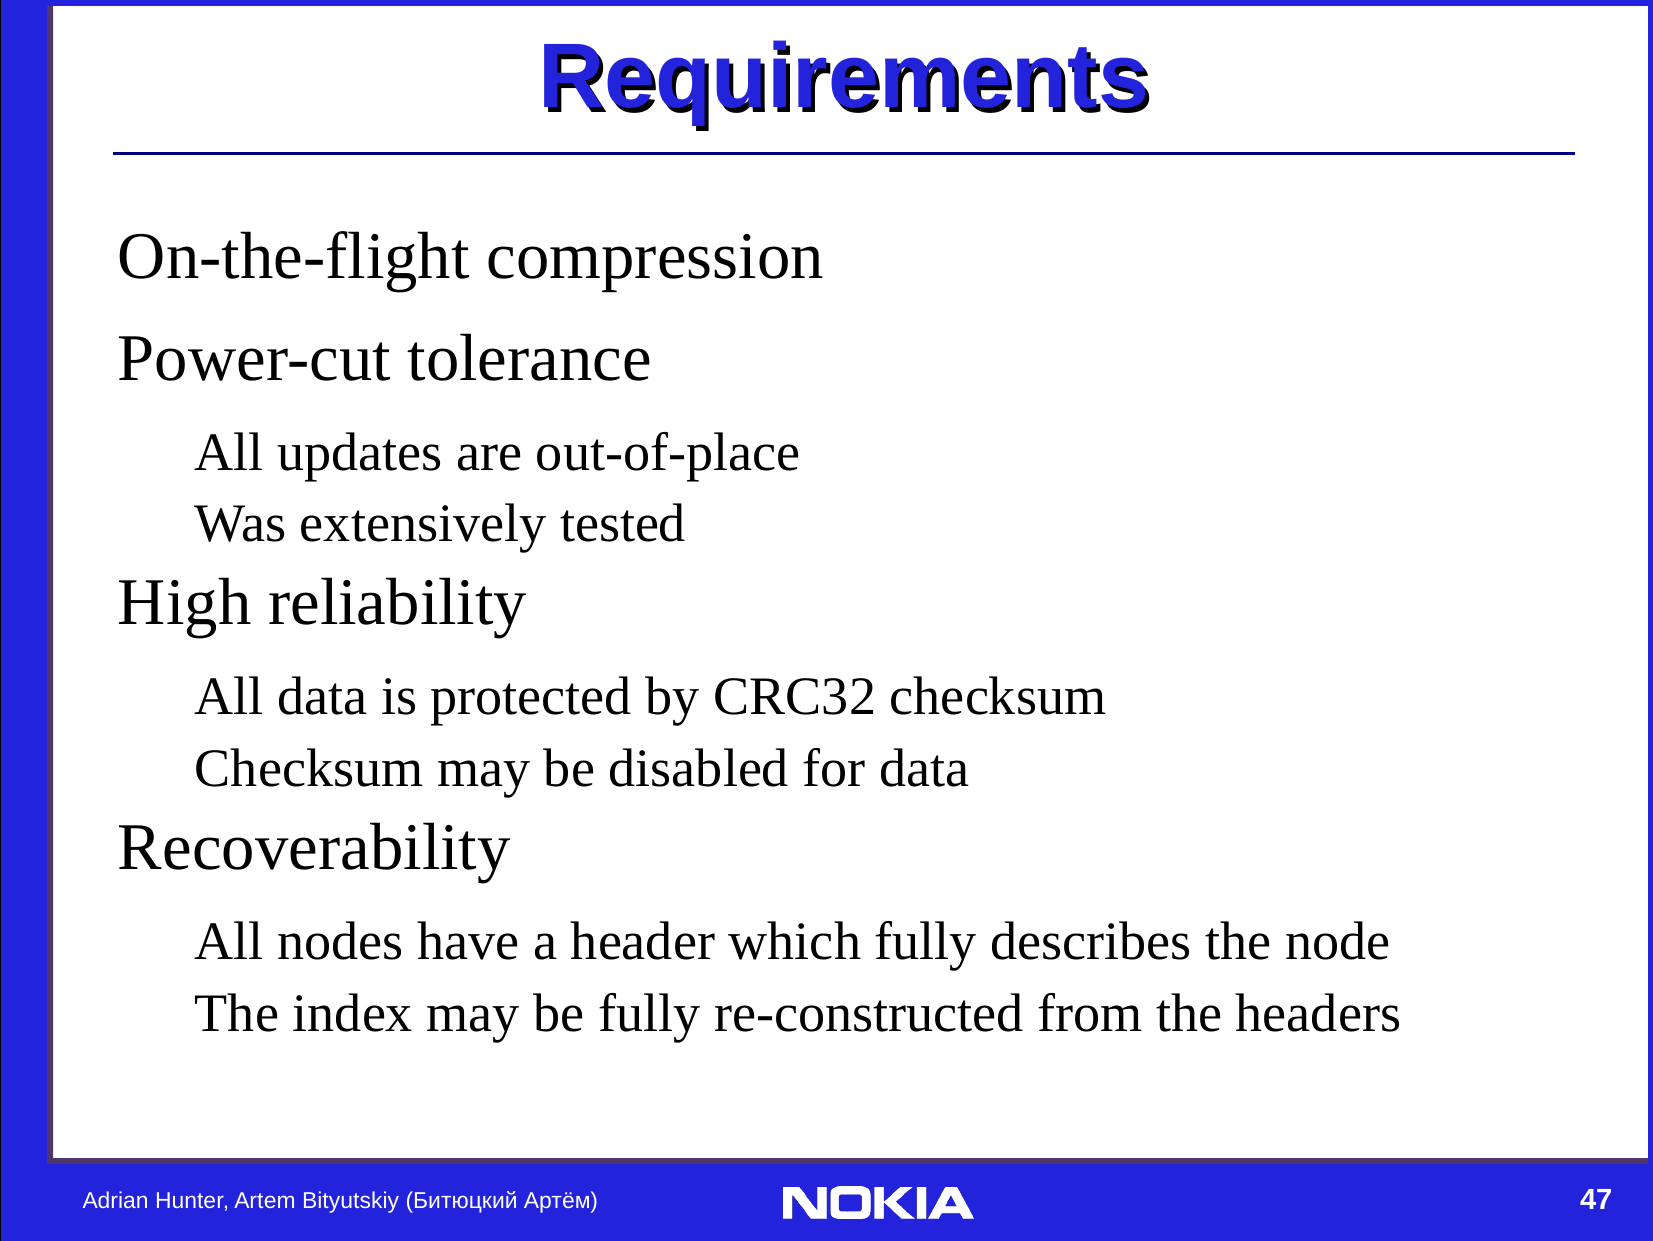

# Requirements
On-the-flight compression
Power-cut tolerance
All updates are out-of-place
Was extensively tested
High reliability
All data is protected by CRC32 checksum
Checksum may be disabled for data
Recoverability
All nodes have a header which fully describes the node
The index may be fully re-constructed from the headers
47